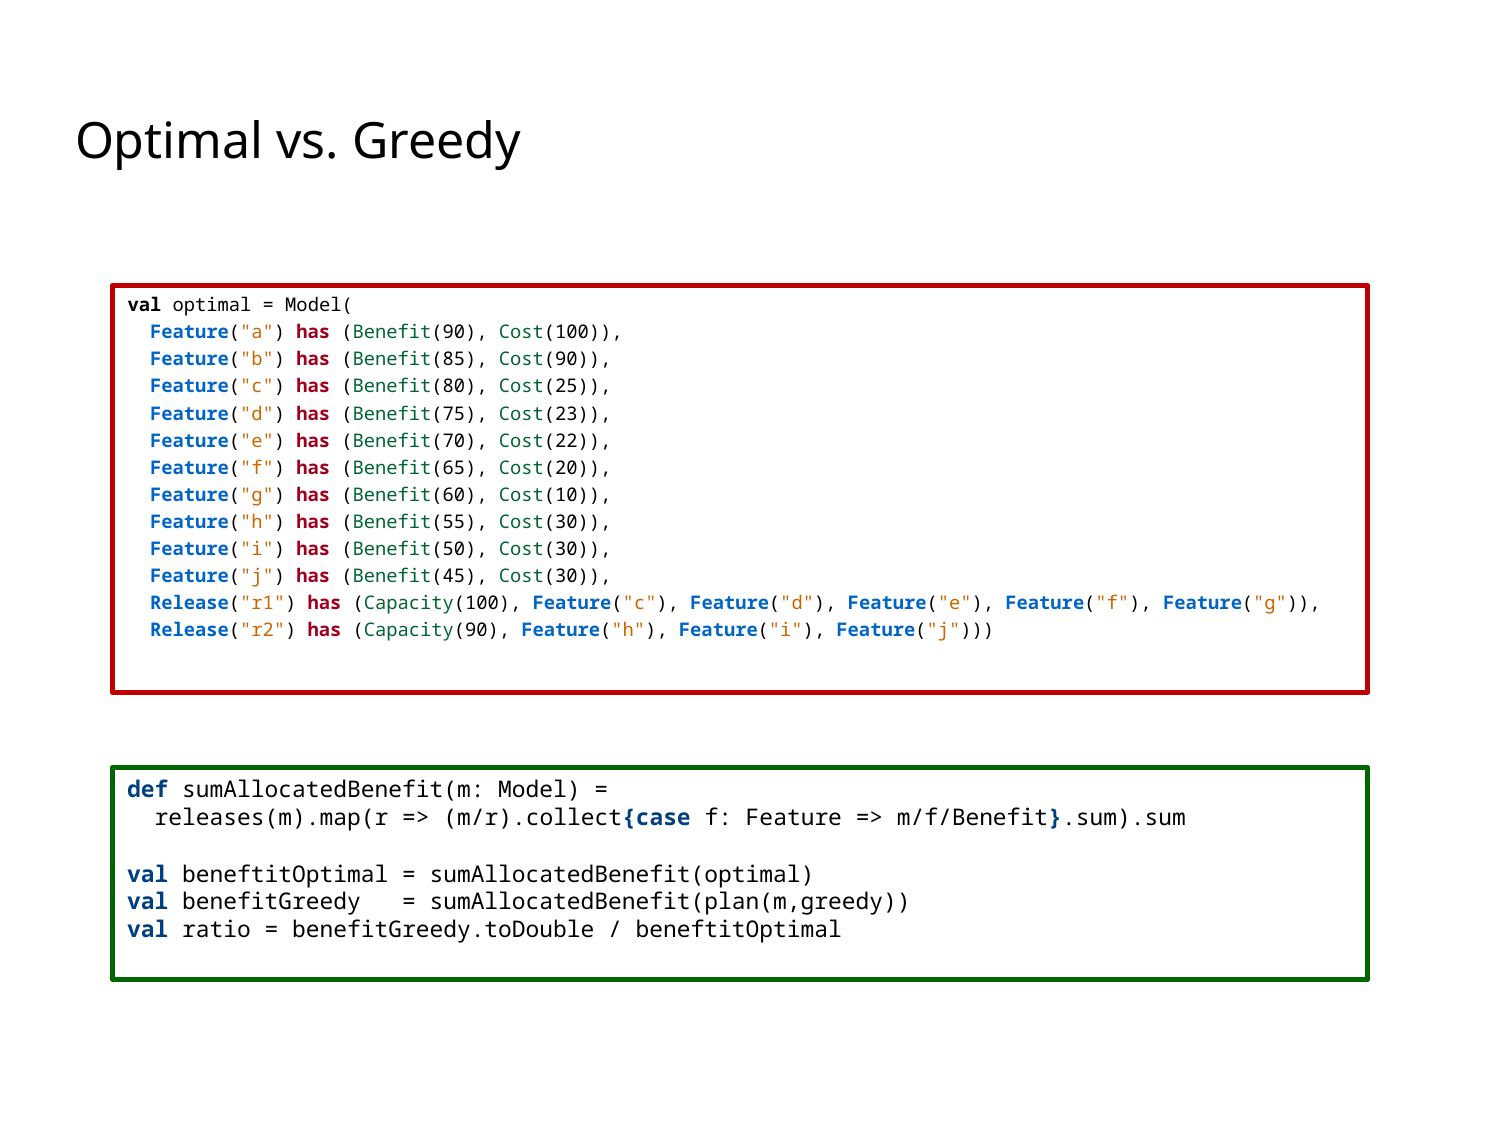

# Optimal vs. Greedy
val optimal = Model(
 Feature("a") has (Benefit(90), Cost(100)),
 Feature("b") has (Benefit(85), Cost(90)),
 Feature("c") has (Benefit(80), Cost(25)),
 Feature("d") has (Benefit(75), Cost(23)),
 Feature("e") has (Benefit(70), Cost(22)),
 Feature("f") has (Benefit(65), Cost(20)),
 Feature("g") has (Benefit(60), Cost(10)),
 Feature("h") has (Benefit(55), Cost(30)),
 Feature("i") has (Benefit(50), Cost(30)),
 Feature("j") has (Benefit(45), Cost(30)),
 Release("r1") has (Capacity(100), Feature("c"), Feature("d"), Feature("e"), Feature("f"), Feature("g")),
 Release("r2") has (Capacity(90), Feature("h"), Feature("i"), Feature("j")))
def sumAllocatedBenefit(m: Model) =
 releases(m).map(r => (m/r).collect{case f: Feature => m/f/Benefit}.sum).sum
val beneftitOptimal = sumAllocatedBenefit(optimal)
val benefitGreedy = sumAllocatedBenefit(plan(m,greedy))
val ratio = benefitGreedy.toDouble / beneftitOptimal